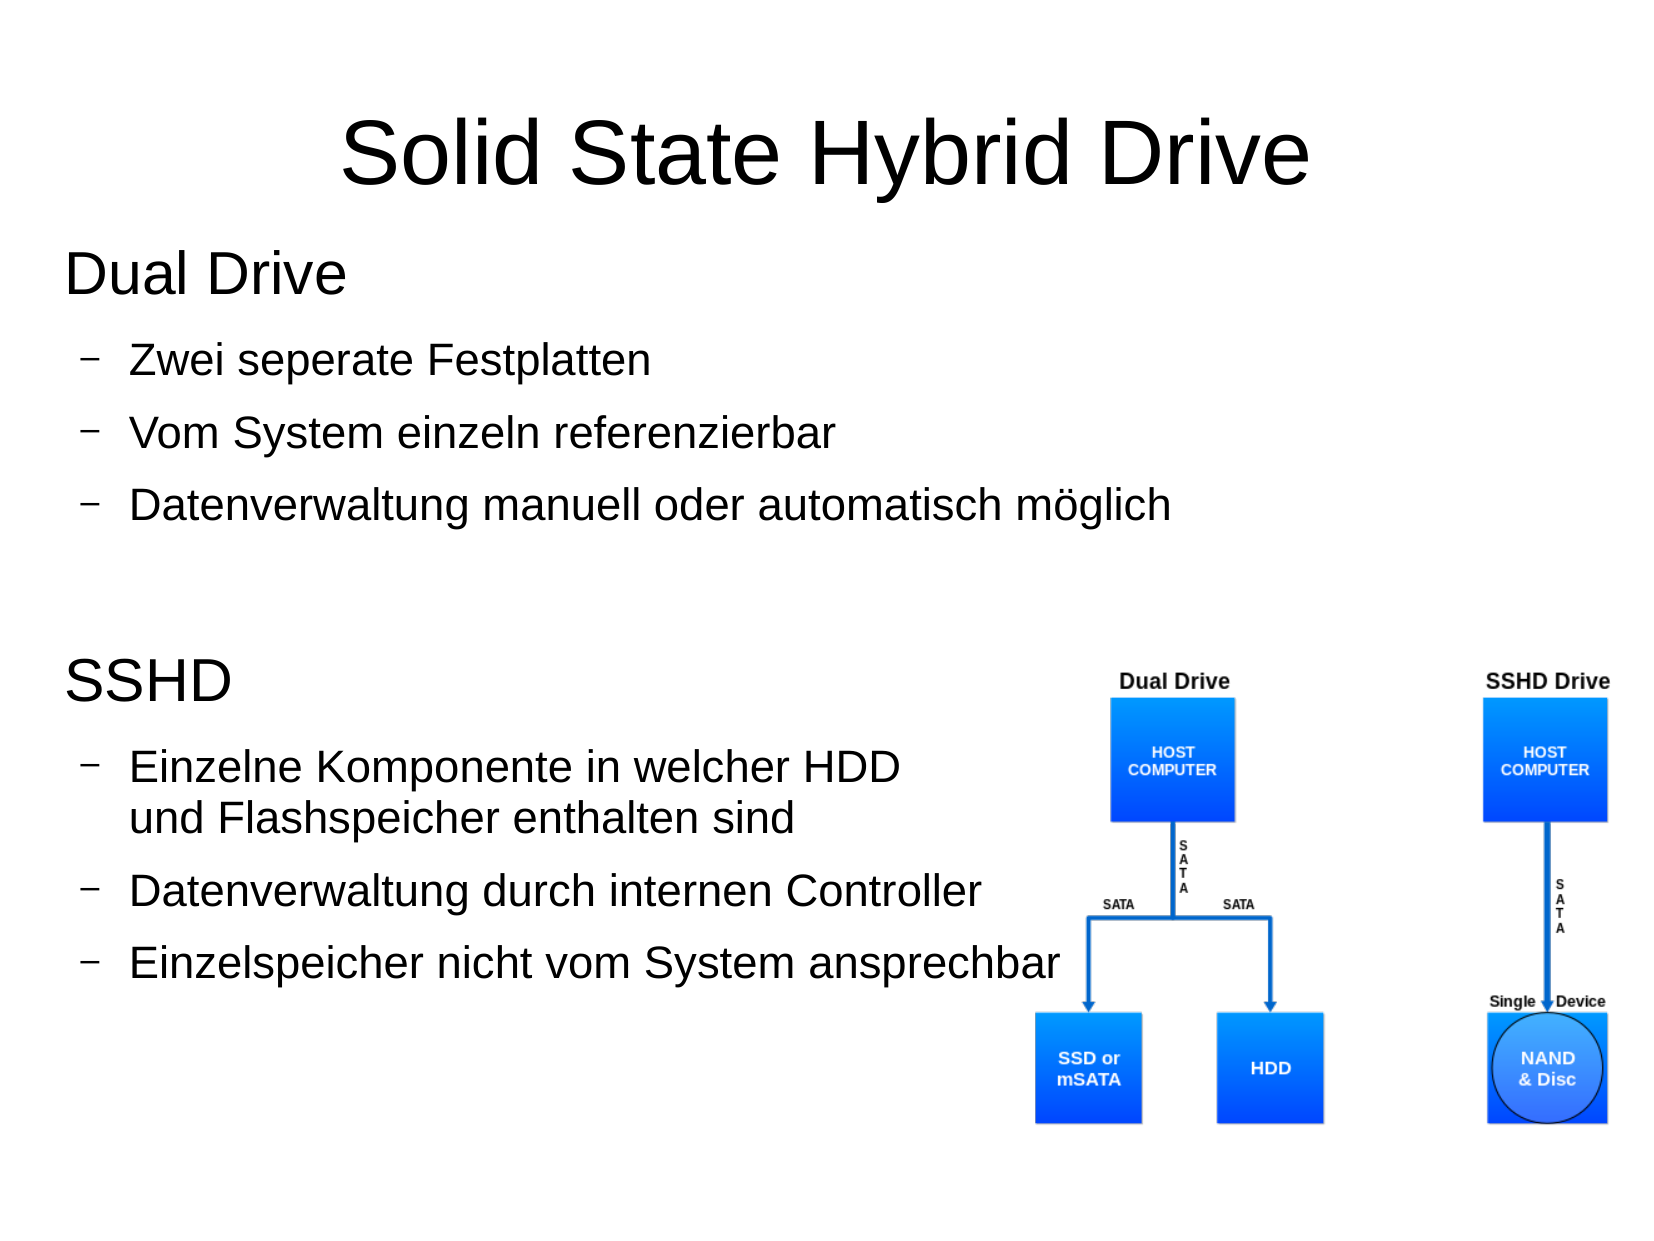

# Solid State Hybrid Drive
Dual Drive
Zwei seperate Festplatten
Vom System einzeln referenzierbar
Datenverwaltung manuell oder automatisch möglich
SSHD
Einzelne Komponente in welcher HDD und Flashspeicher enthalten sind
Datenverwaltung durch internen Controller
Einzelspeicher nicht vom System ansprechbar